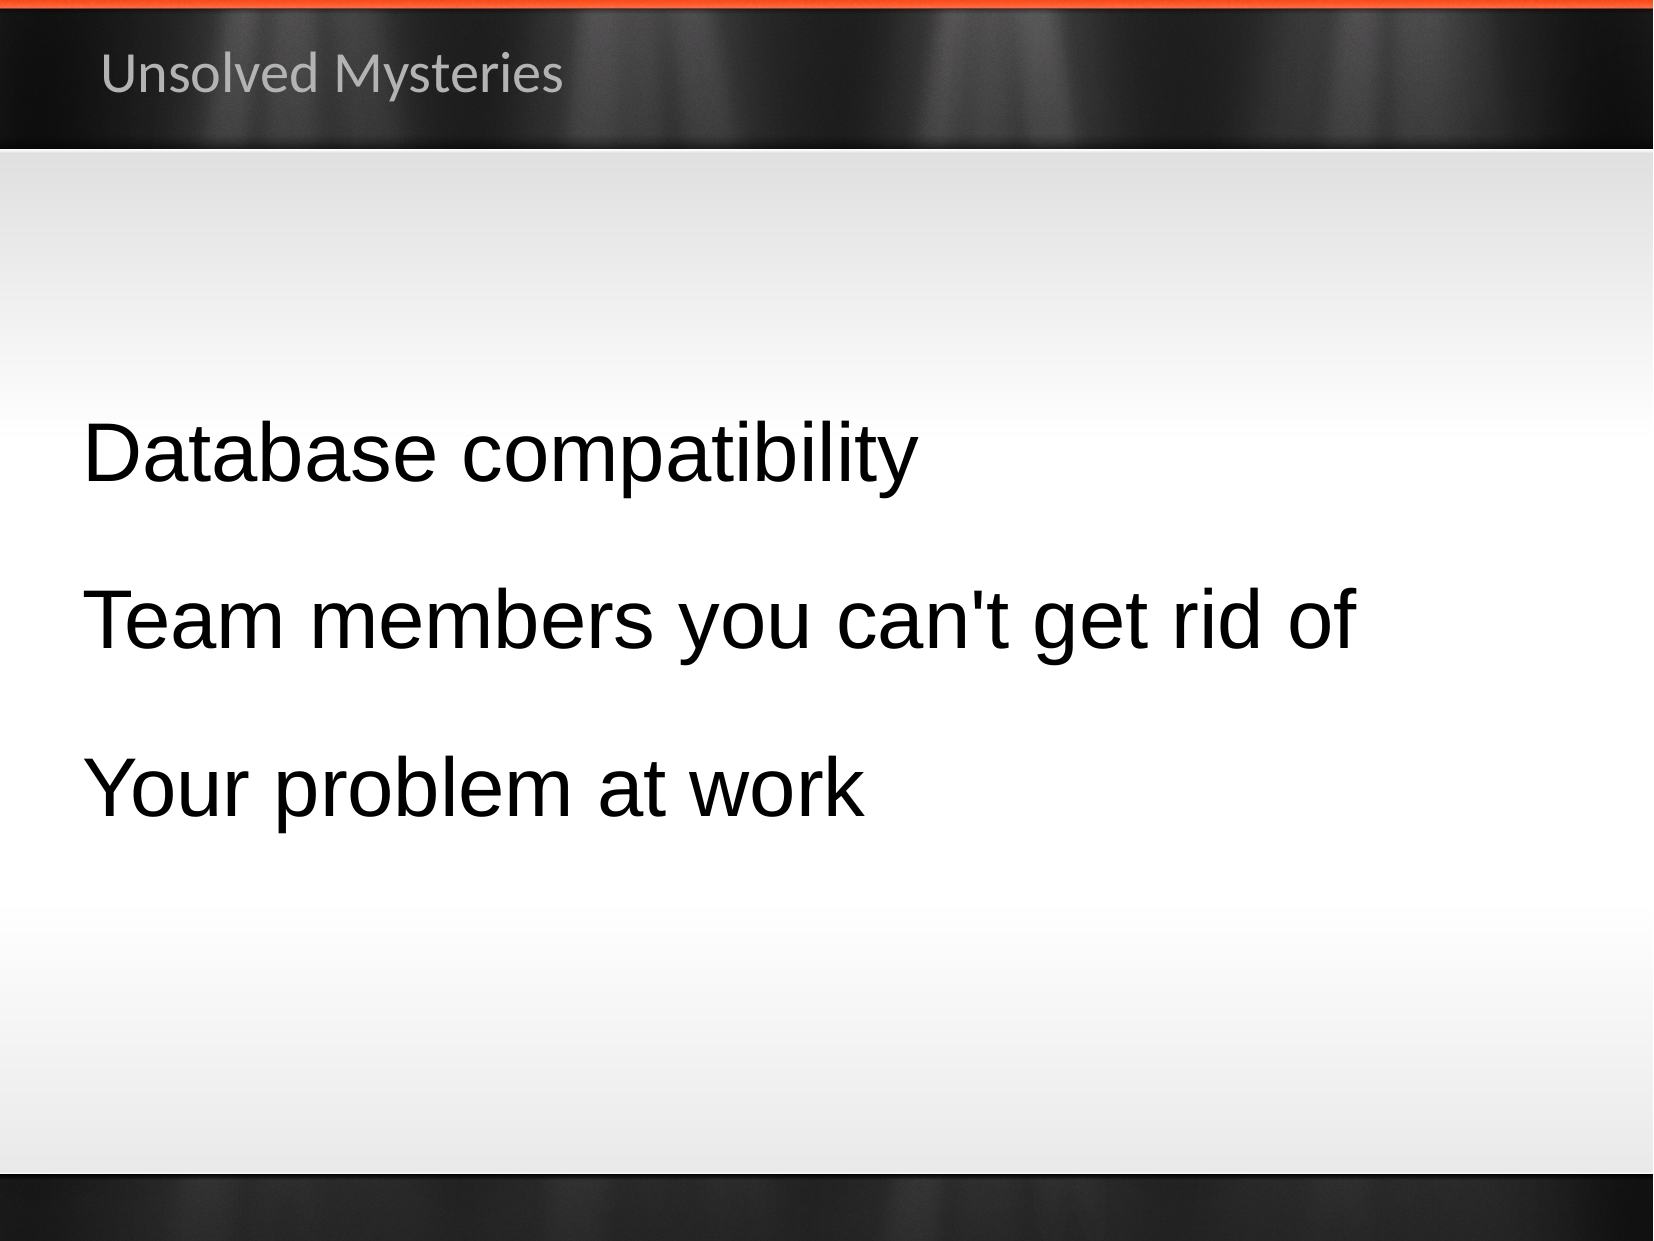

# Unsolved Mysteries
Database compatibility
Team members you can't get rid of
Your problem at work